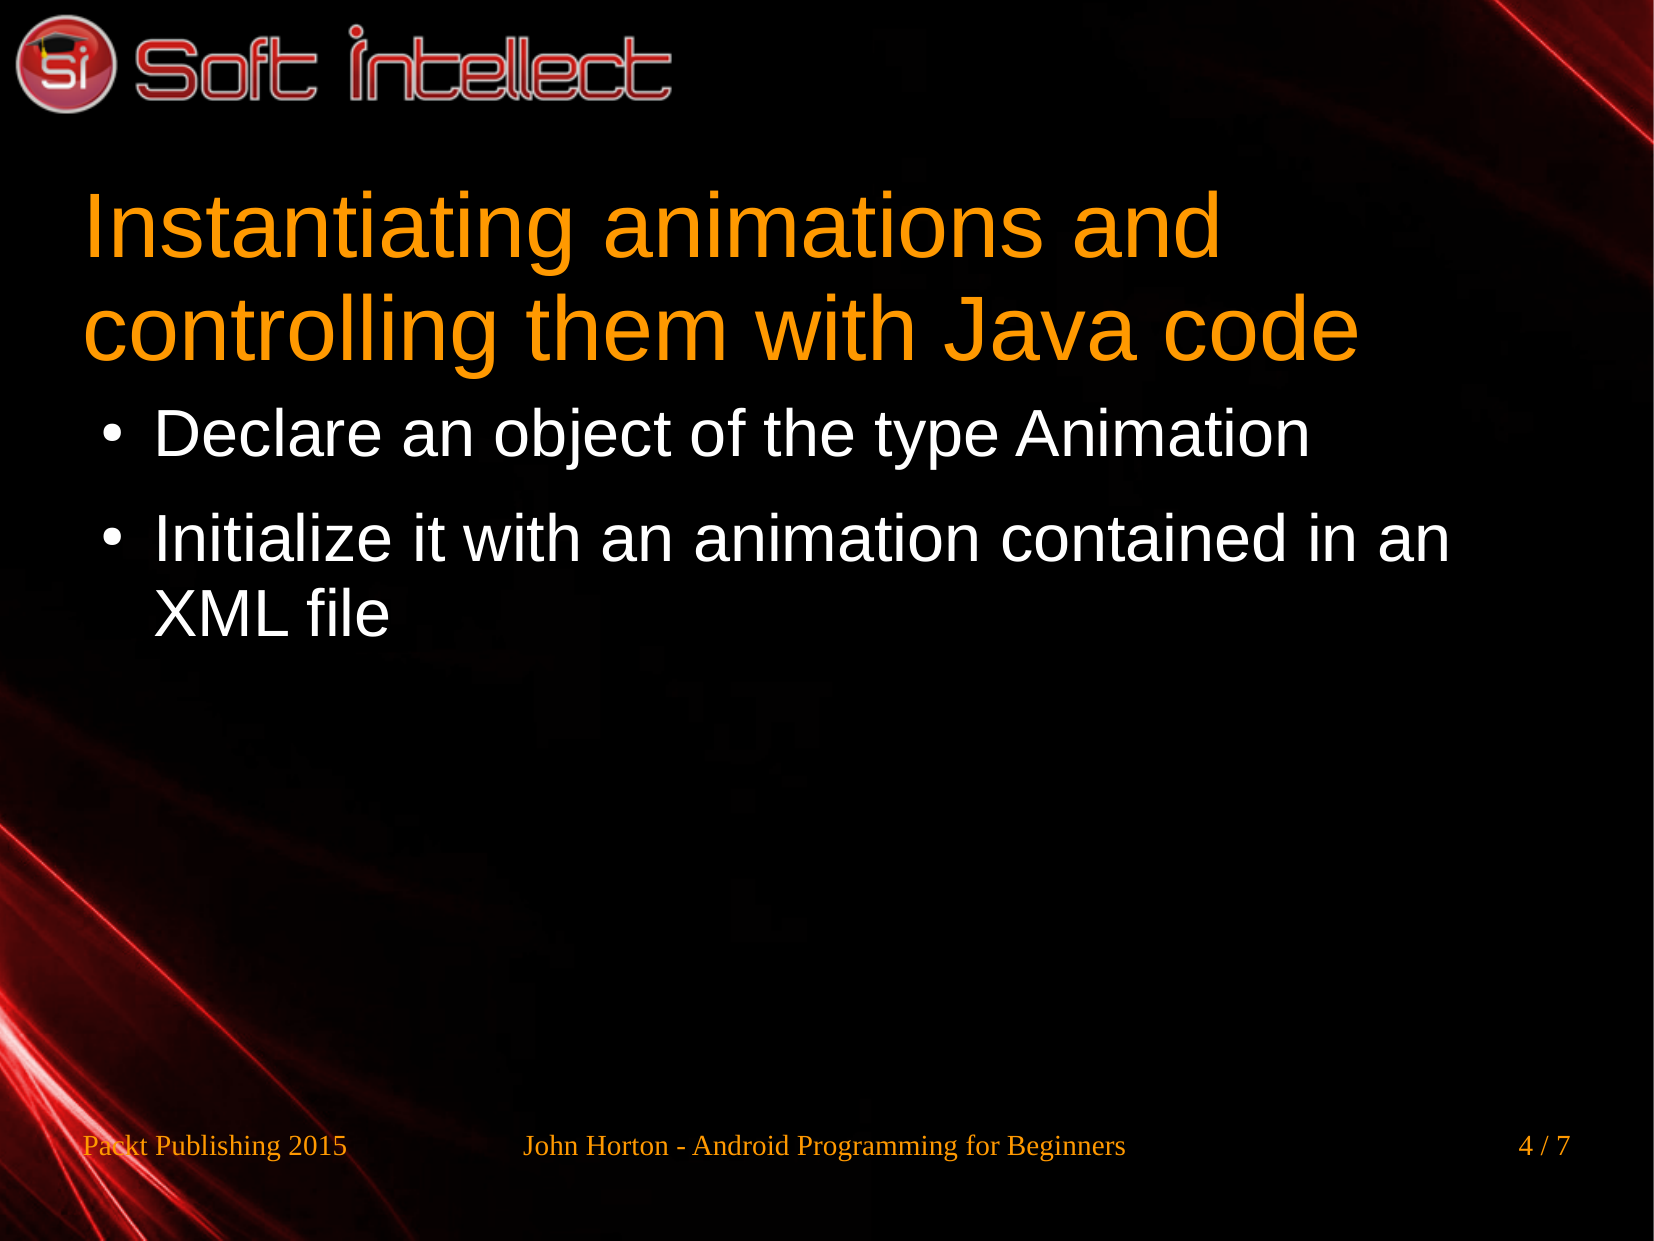

# Instantiating animations and controlling them with Java code
Declare an object of the type Animation
Initialize it with an animation contained in an XML file
Packt Publishing 2015
John Horton - Android Programming for Beginners
4